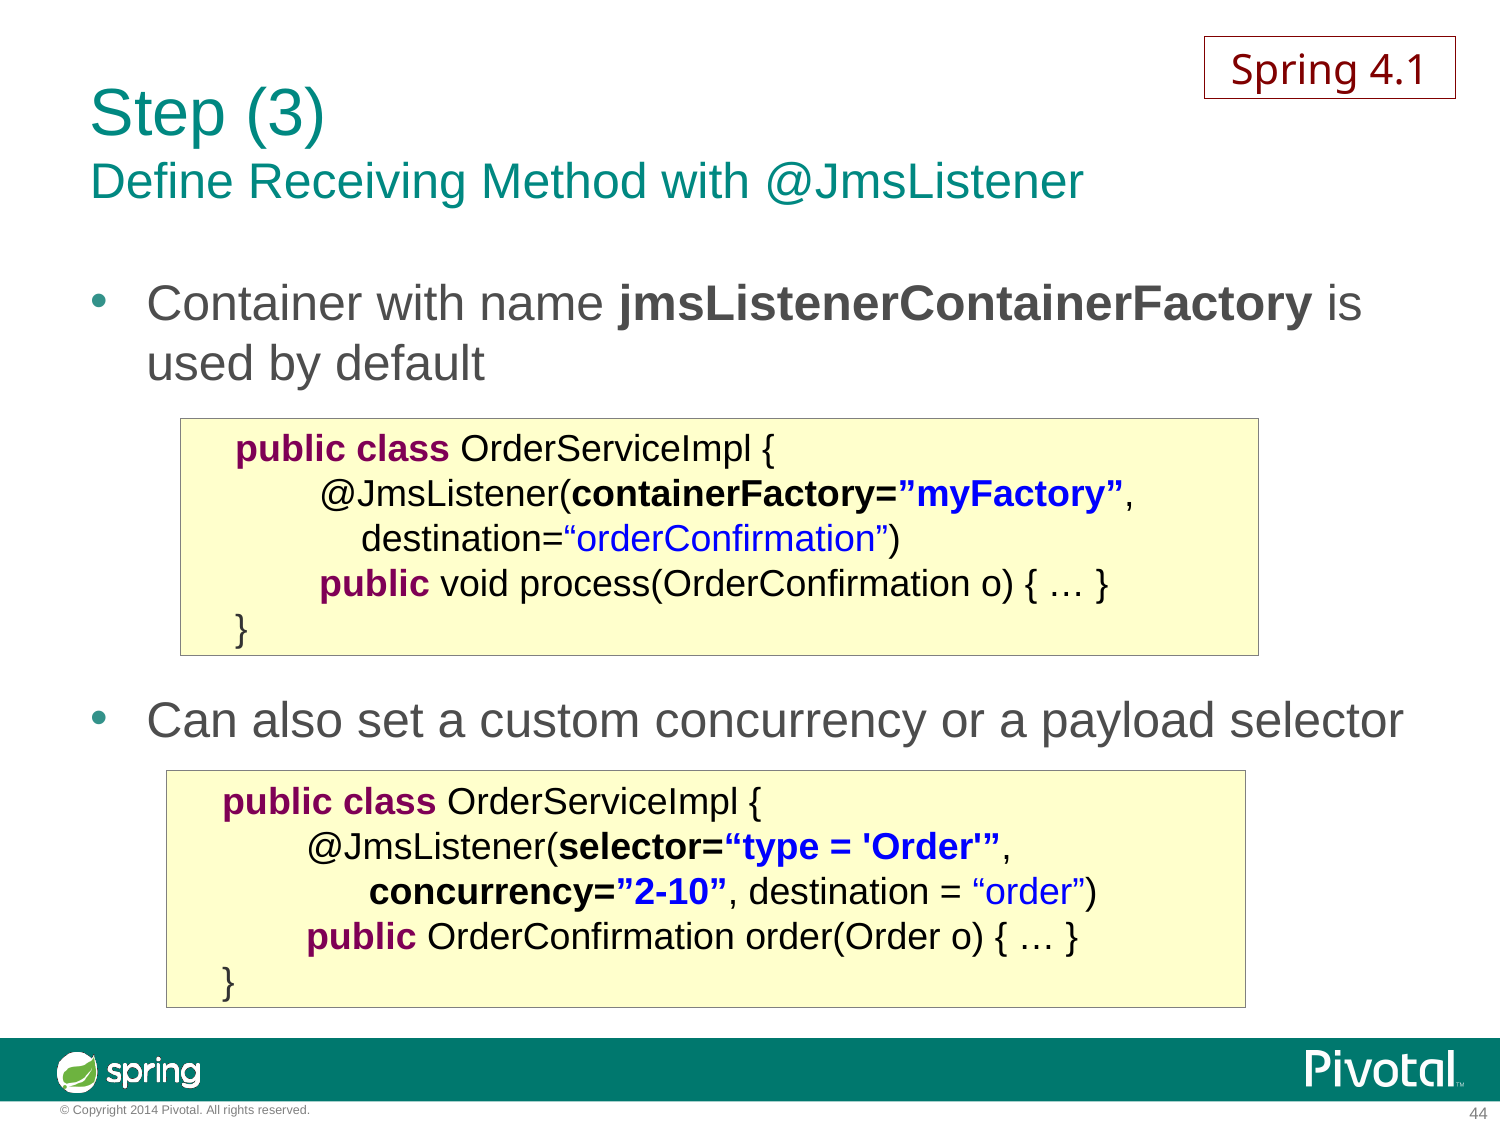

Spring 4.1
# Step (3) Define Receiving Method with @JmsListener
Container with name jmsListenerContainerFactory is used by default
Can also set a custom concurrency or a payload selector
 public class OrderServiceImpl {
 @JmsListener(containerFactory=”myFactory”,
 destination=“orderConfirmation”)
 public void process(OrderConfirmation o) { … }
 }
 public class OrderServiceImpl {
 @JmsListener(selector=“type = 'Order'”,
 concurrency=”2-10”, destination = “order”)
 public OrderConfirmation order(Order o) { … }
 }